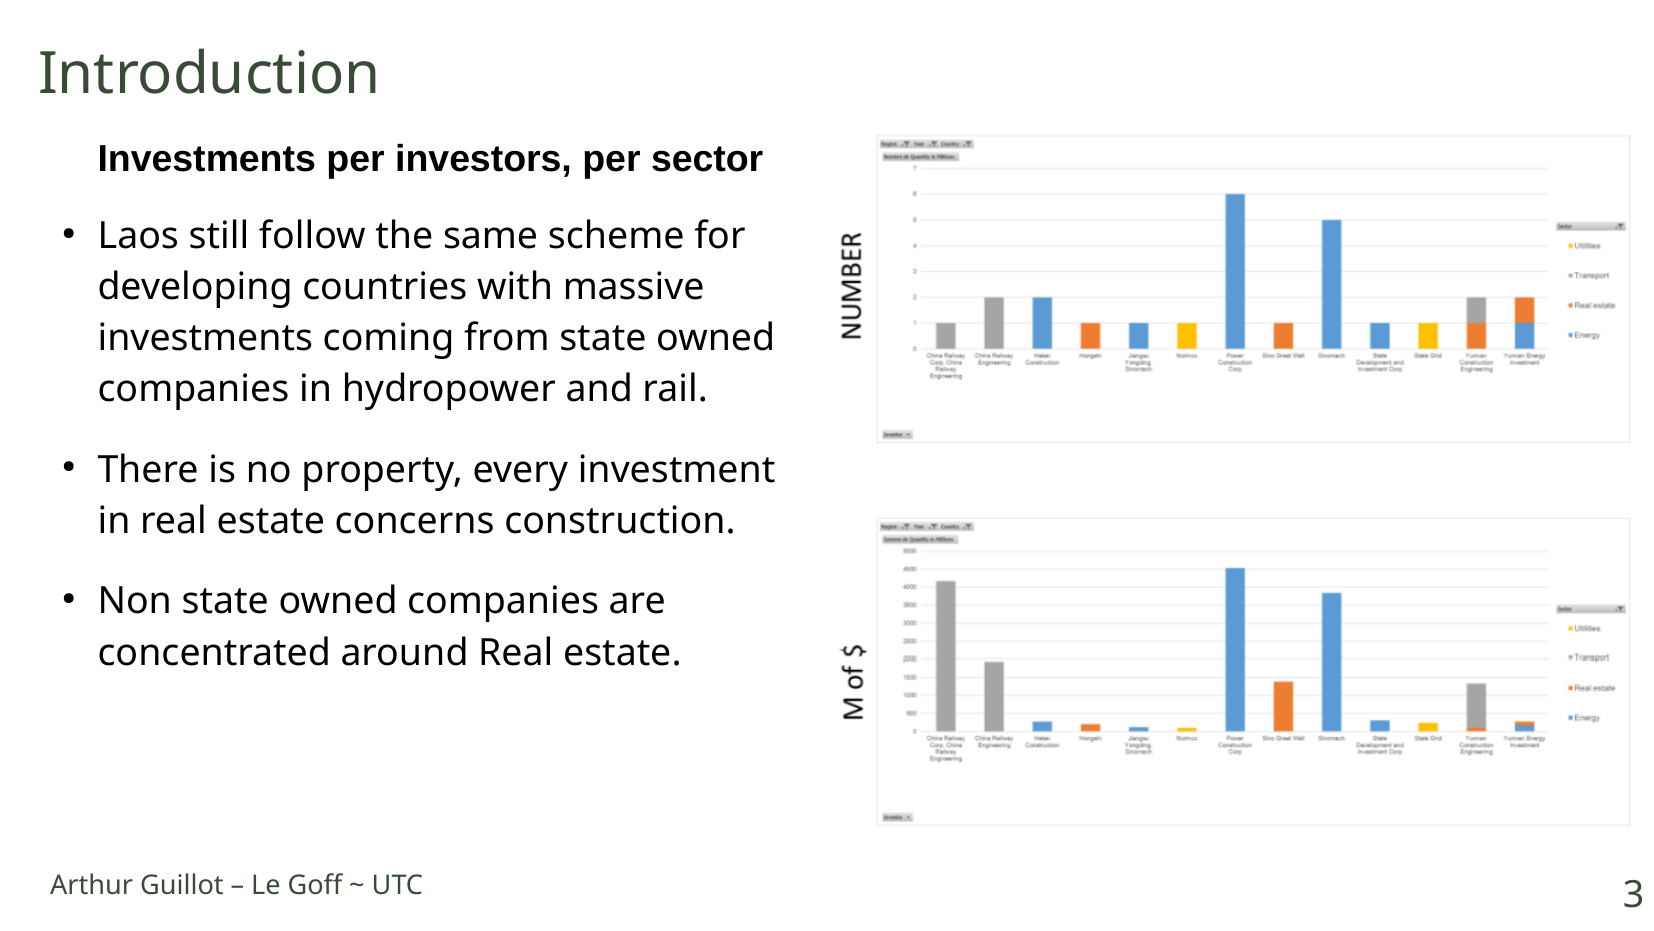

Introduction
Investments per investors, per sector
Laos still follow the same scheme for developing countries with massive investments coming from state owned companies in hydropower and rail.
There is no property, every investment in real estate concerns construction.
Non state owned companies are concentrated around Real estate.
Arthur Guillot – Le Goff ~ UTC